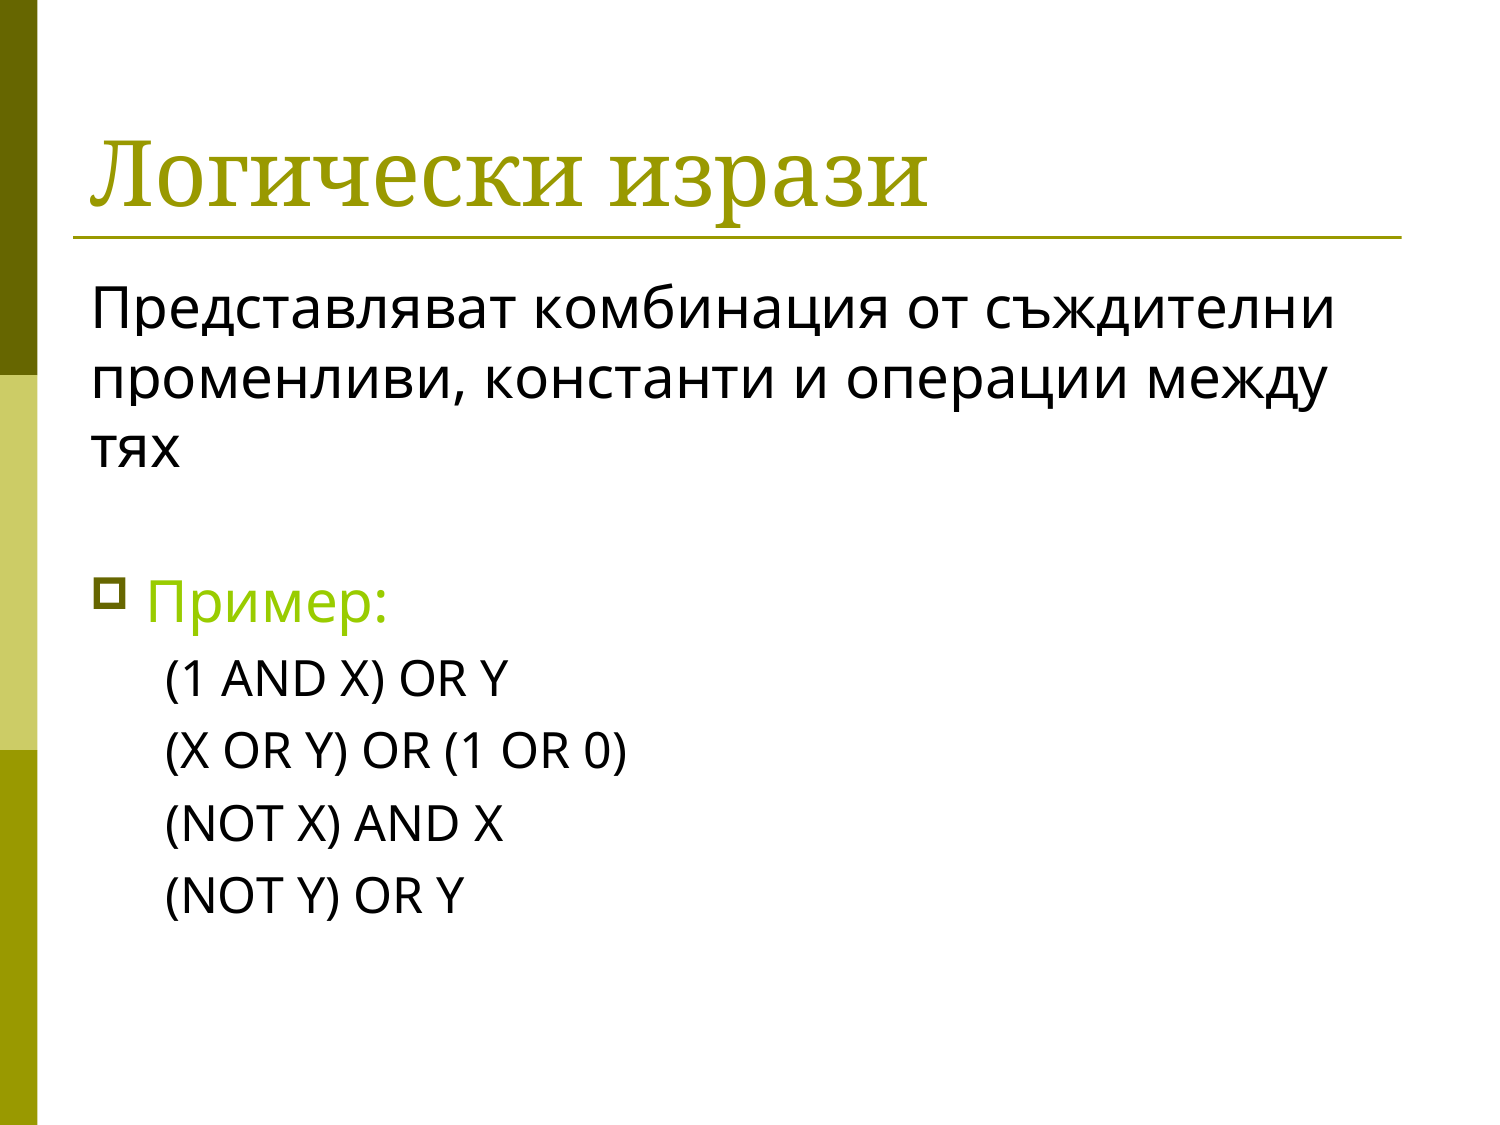

# Логически изрази
Представляват комбинация от съждителни променливи, константи и операции между тях
 Пример:
(1 AND X) OR Y
(X OR Y) OR (1 OR 0)
(NOT X) AND X
(NOT Y) OR Y